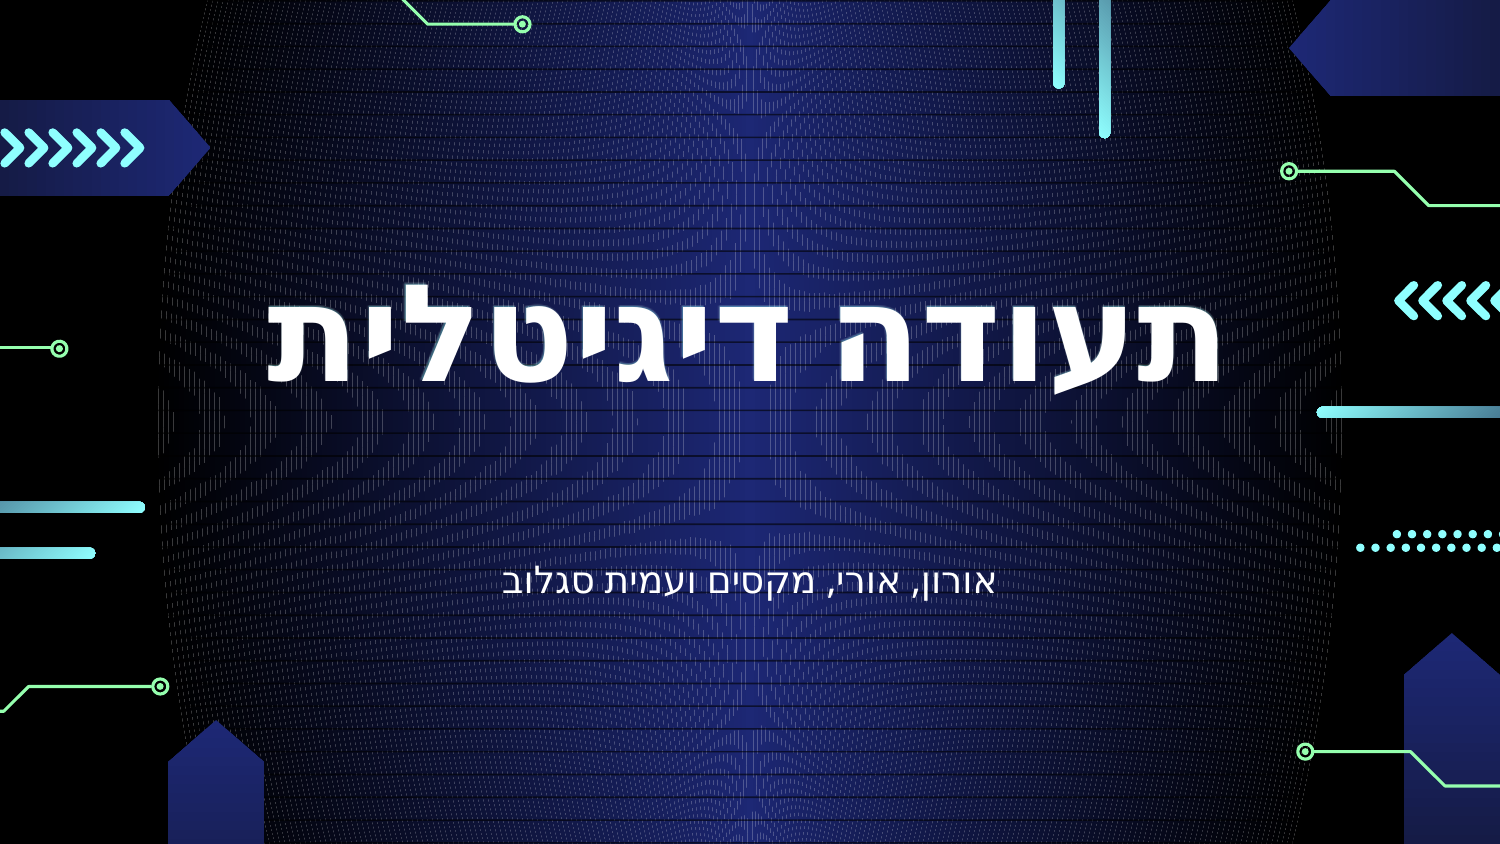

# תעודה דיגיטלית
אורון, אורי, מקסים ועמית סגלוב